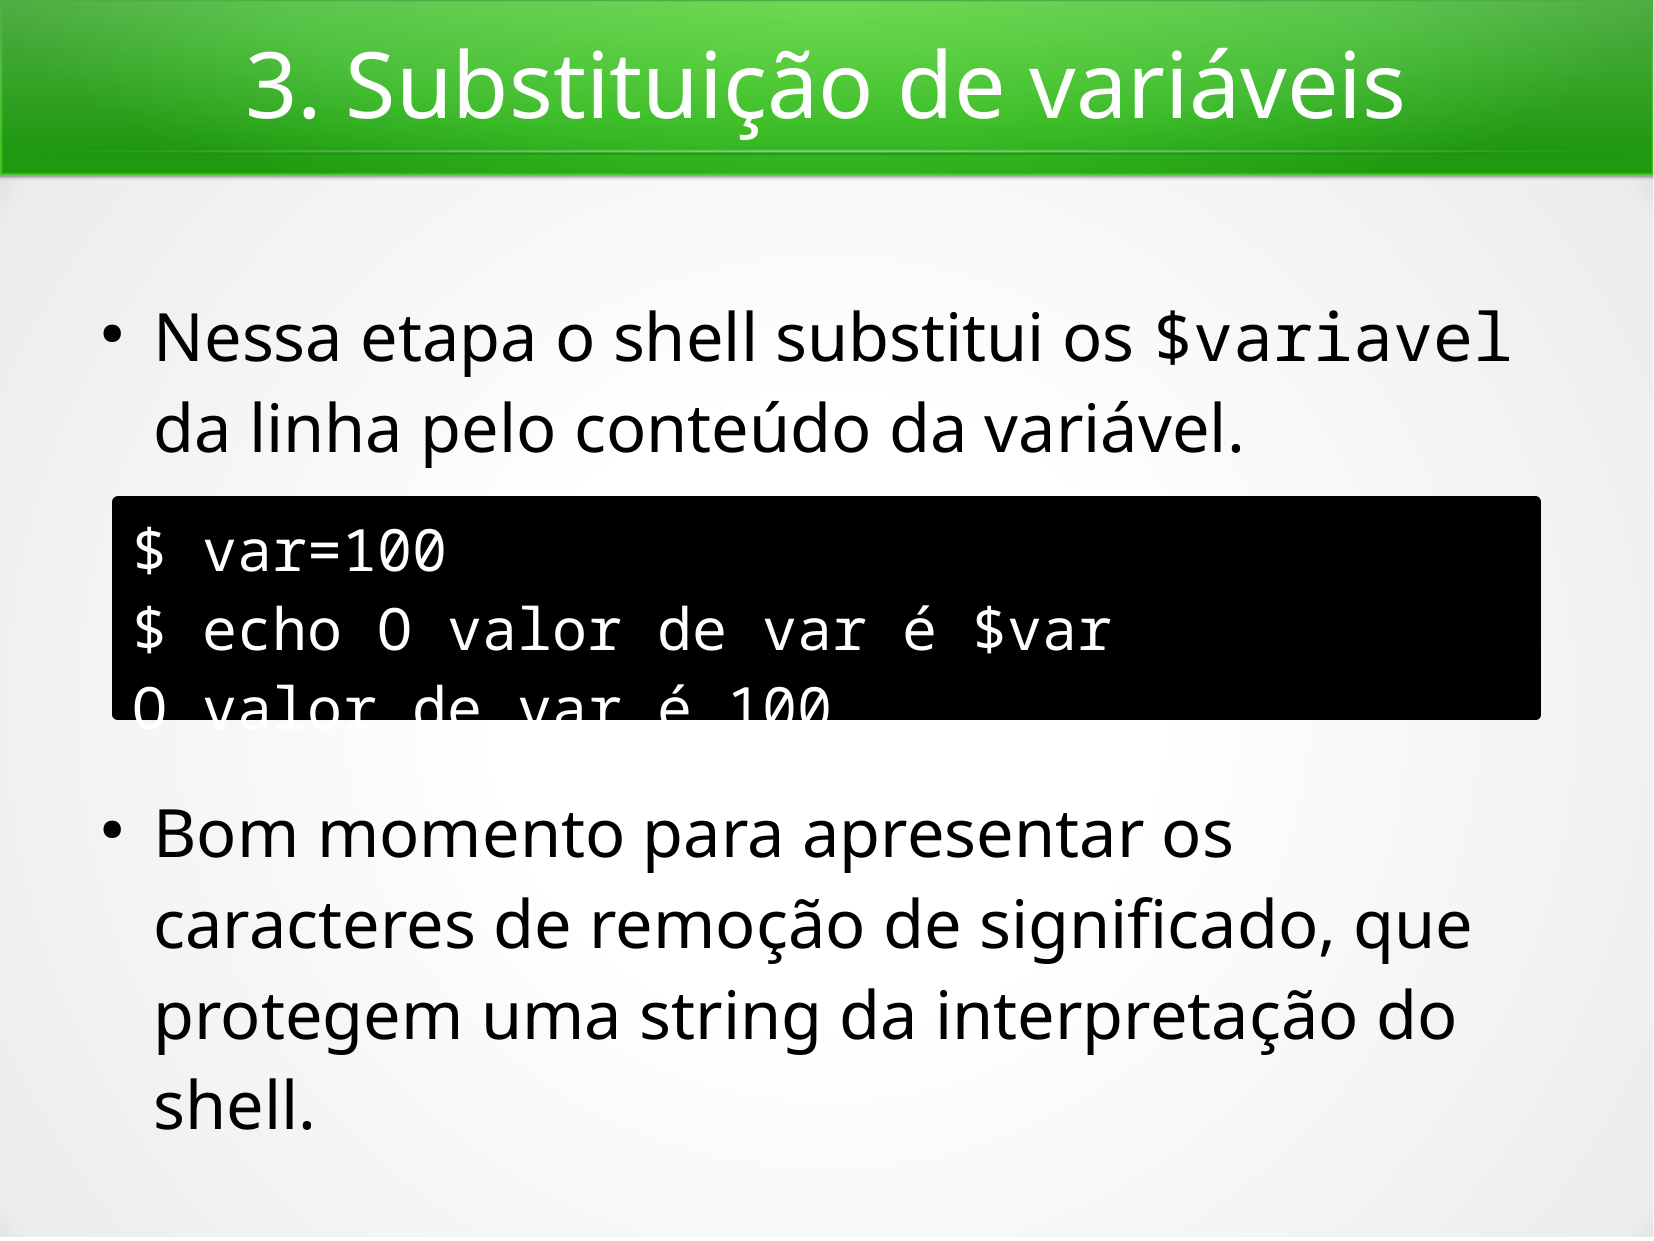

# 3. Substituição de variáveis
Nessa etapa o shell substitui os $variavel da linha pelo conteúdo da variável.
$ var=100
$ echo O valor de var é $var
O valor de var é 100
Bom momento para apresentar os caracteres de remoção de significado, que protegem uma string da interpretação do shell.